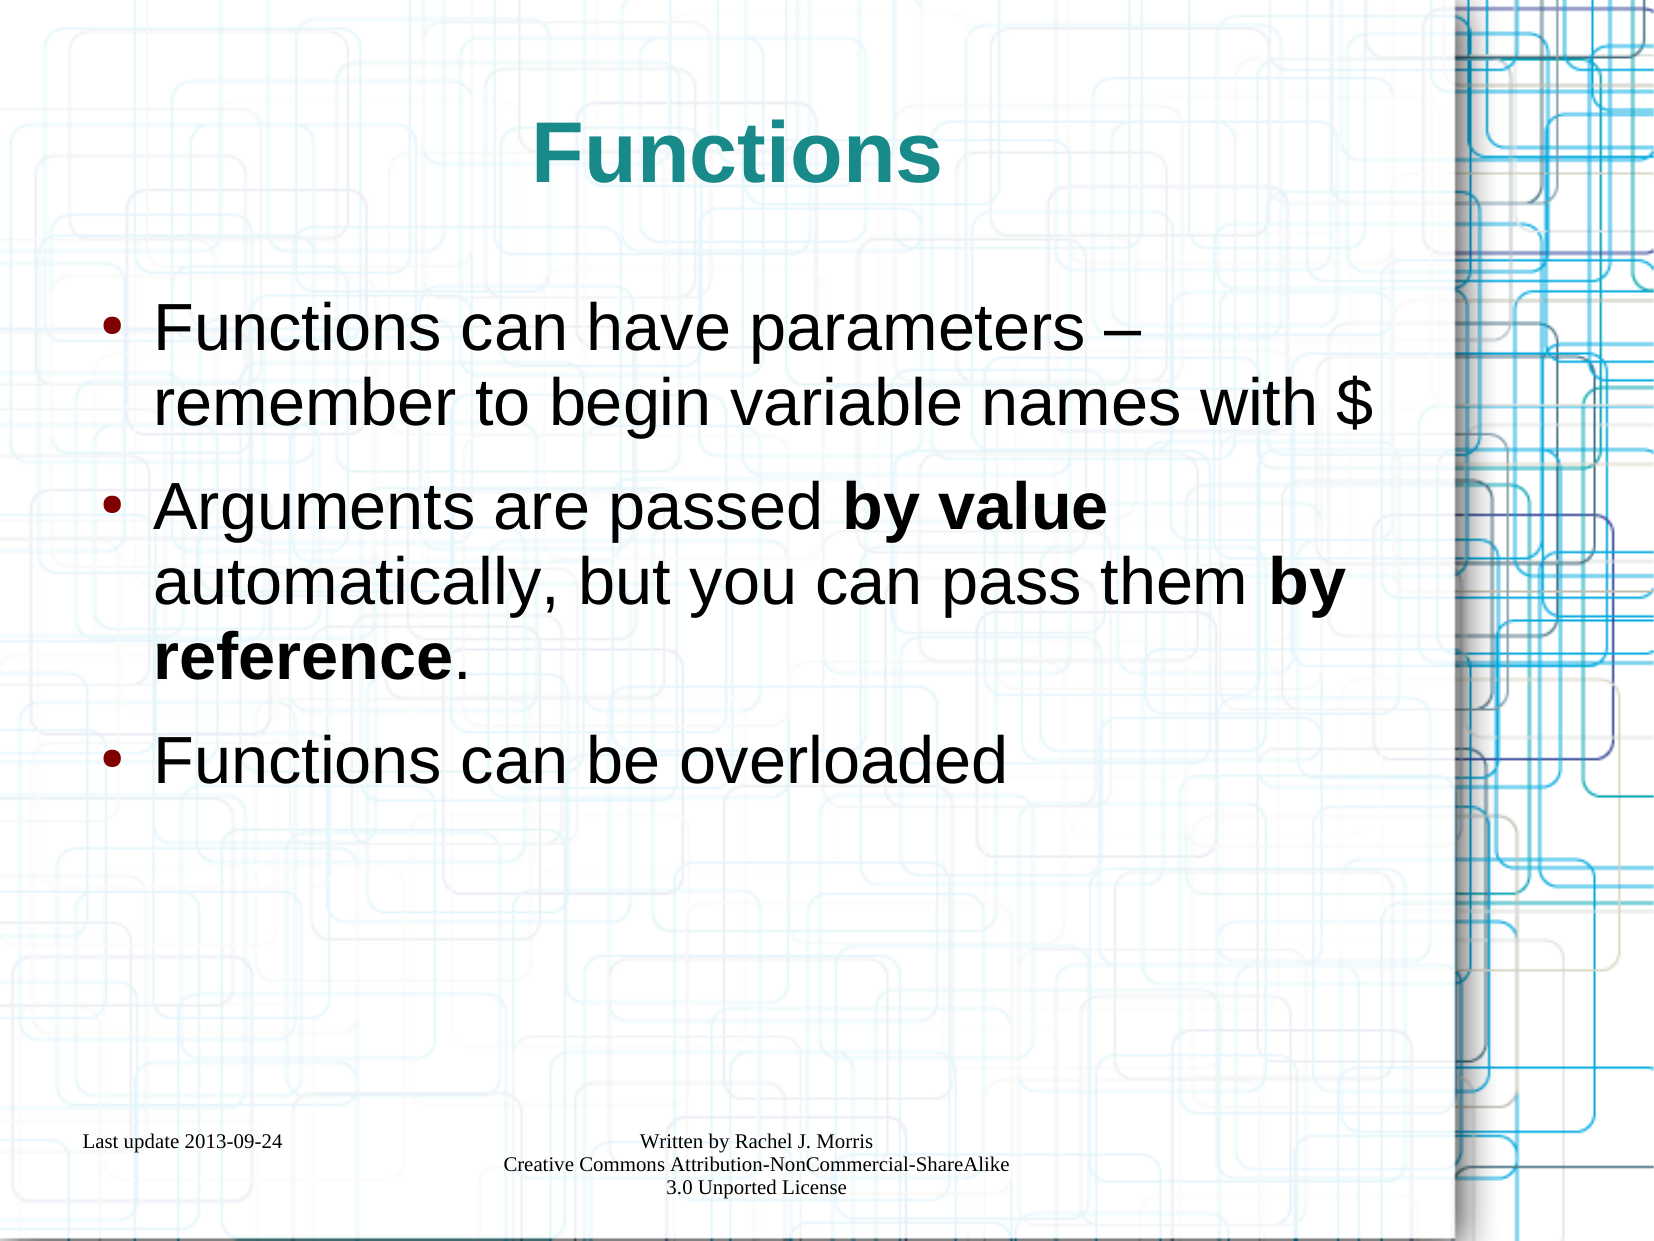

# Functions
Functions can have parameters – remember to begin variable names with $
Arguments are passed by value automatically, but you can pass them by reference.
Functions can be overloaded